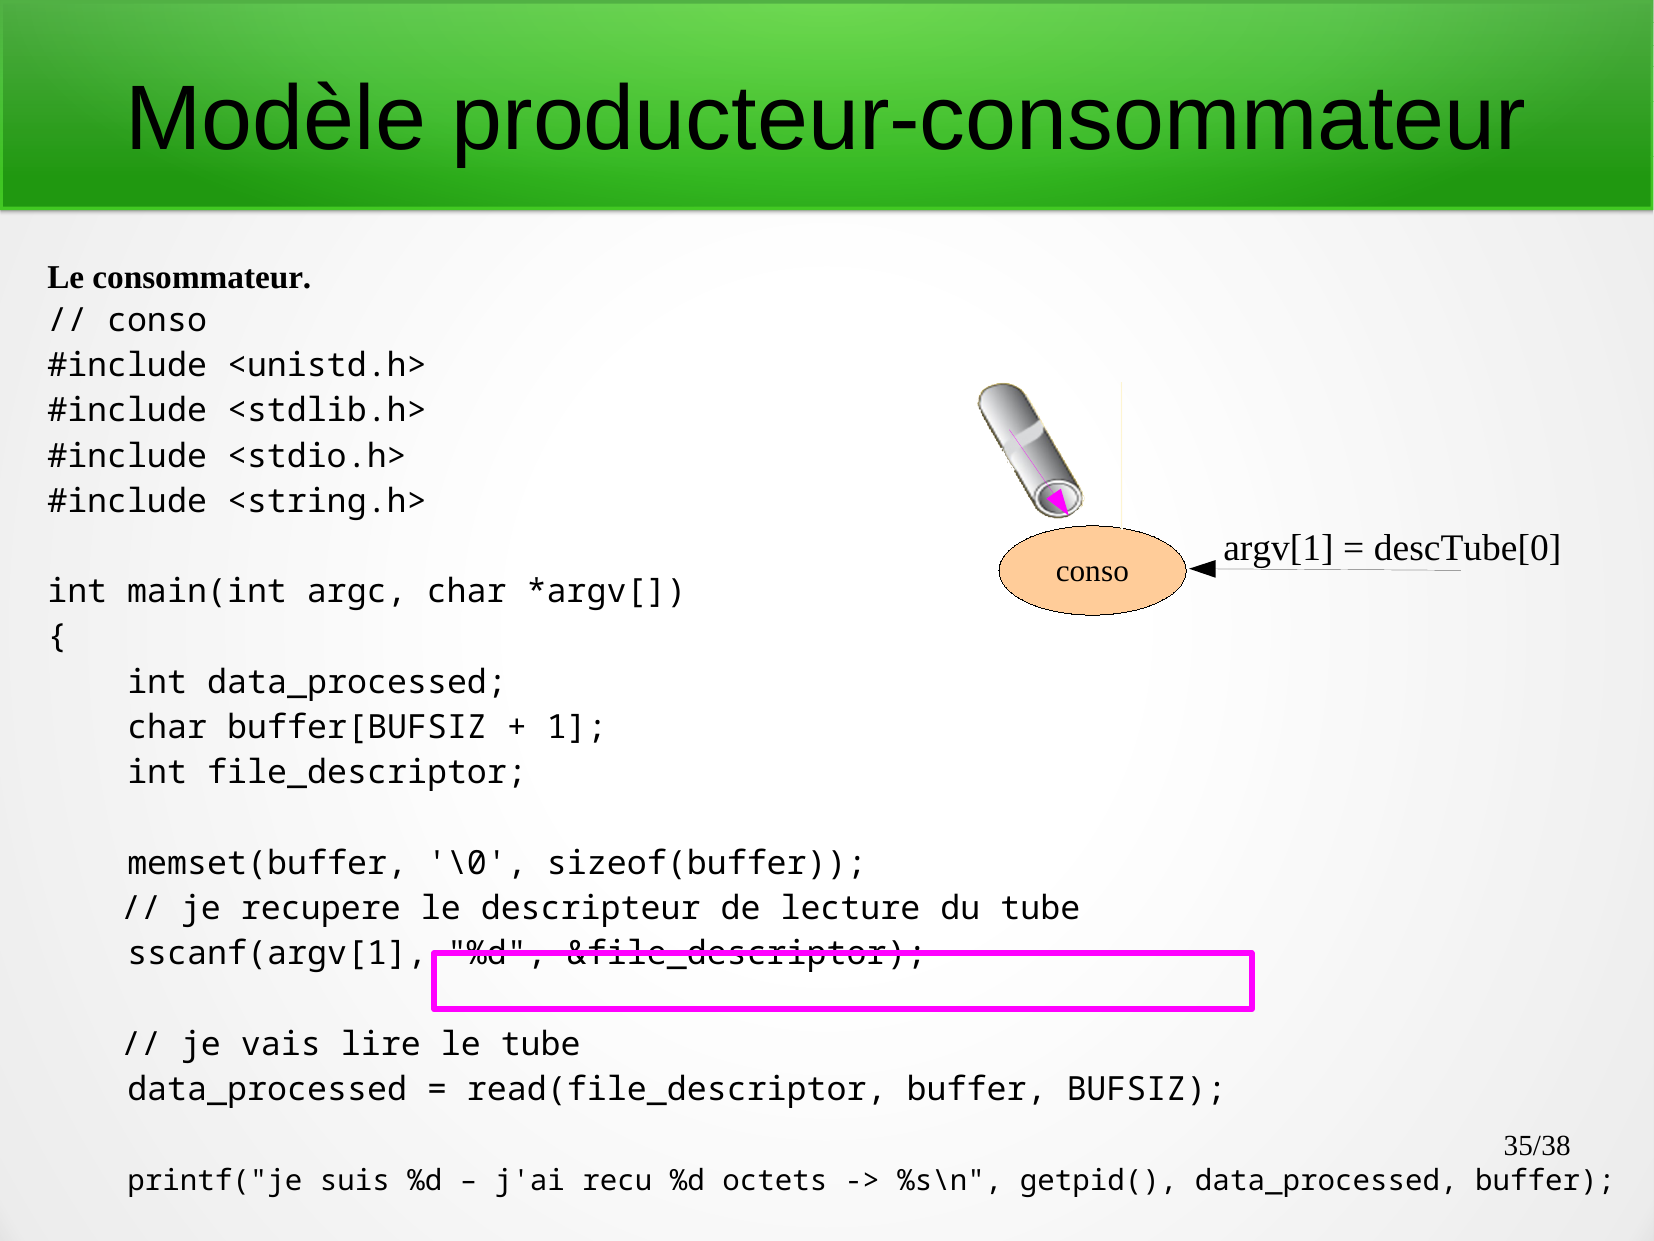

# Modèle producteur-consommateur
Le consommateur.
// conso
#include <unistd.h>
#include <stdlib.h>
#include <stdio.h>
#include <string.h>
int main(int argc, char *argv[])
{
 int data_processed;
 char buffer[BUFSIZ + 1];
 int file_descriptor;
 memset(buffer, '\0', sizeof(buffer));
	// je recupere le descripteur de lecture du tube
 sscanf(argv[1], "%d", &file_descriptor);
	// je vais lire le tube
 data_processed = read(file_descriptor, buffer, BUFSIZ);
 printf("je suis %d – j'ai recu %d octets -> %s\n", getpid(), data_processed, buffer);
 exit(EXIT_SUCCESS);
}
conso
argv[1] = descTube[0]
35